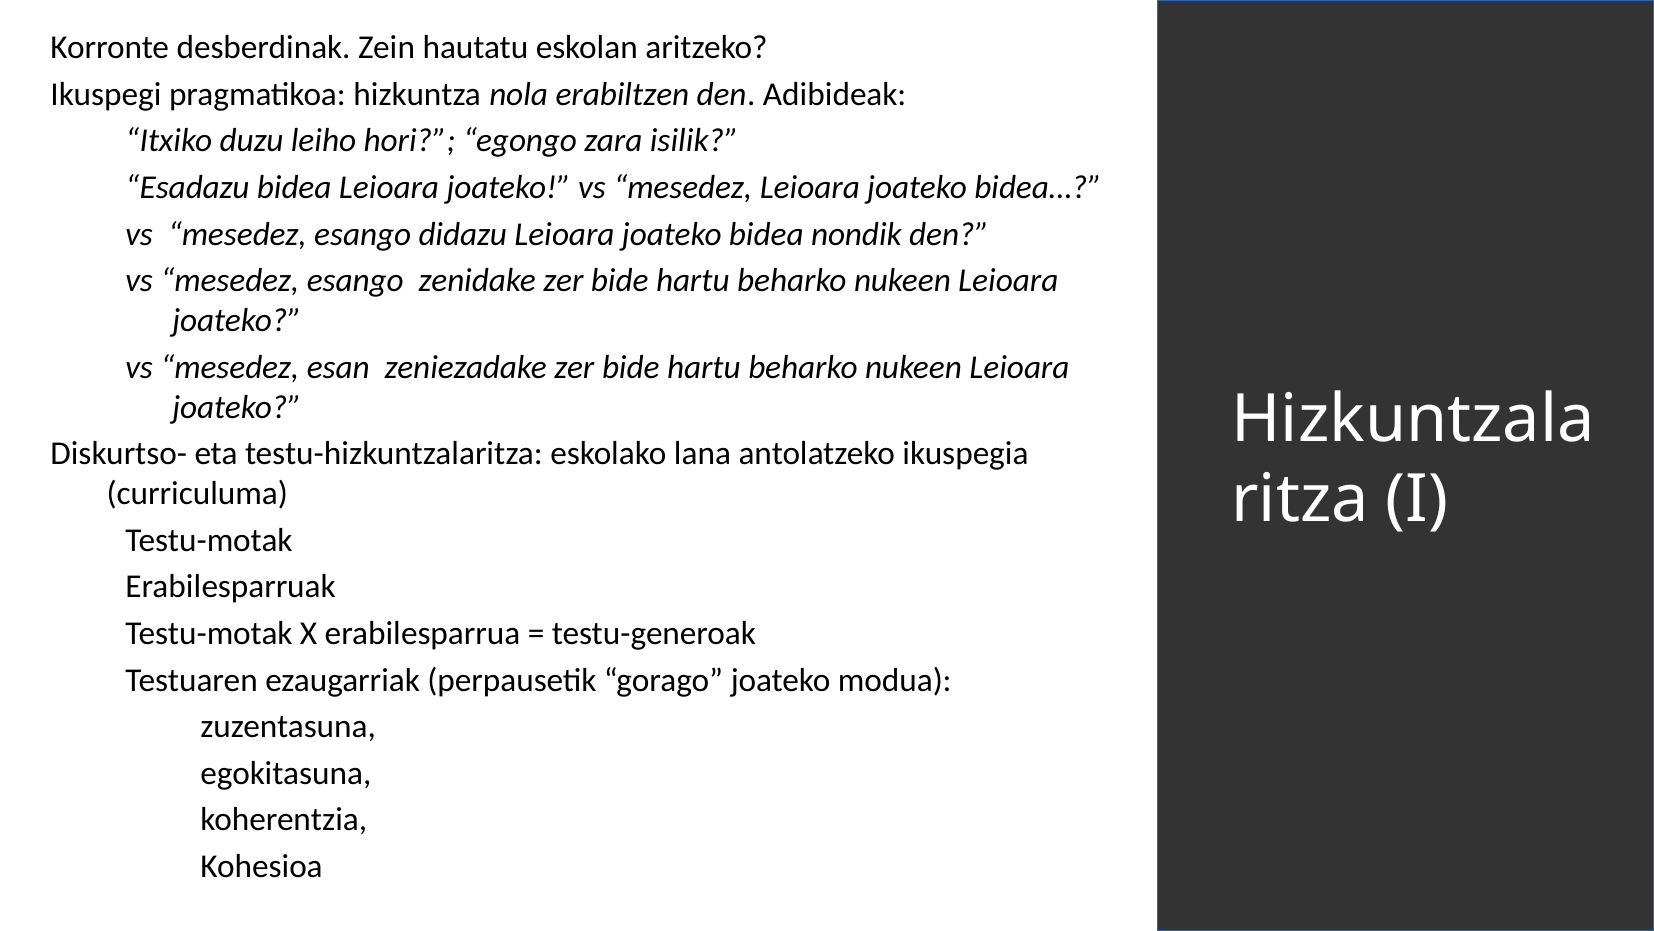

# Korronte desberdinak. Zein hautatu eskolan aritzeko?
Ikuspegi pragmatikoa: hizkuntza nola erabiltzen den. Adibideak:
“Itxiko duzu leiho hori?”; “egongo zara isilik?”
“Esadazu bidea Leioara joateko!” vs “mesedez, Leioara joateko bidea…?”
vs “mesedez, esango didazu Leioara joateko bidea nondik den?”
vs “mesedez, esango zenidake zer bide hartu beharko nukeen Leioara joateko?”
vs “mesedez, esan zeniezadake zer bide hartu beharko nukeen Leioara joateko?”
Diskurtso- eta testu-hizkuntzalaritza: eskolako lana antolatzeko ikuspegia (curriculuma)
Testu-motak
Erabilesparruak
Testu-motak X erabilesparrua = testu-generoak
Testuaren ezaugarriak (perpausetik “gorago” joateko modua):
zuzentasuna,
egokitasuna,
koherentzia,
Kohesioa
Hizkuntzalaritza (I)